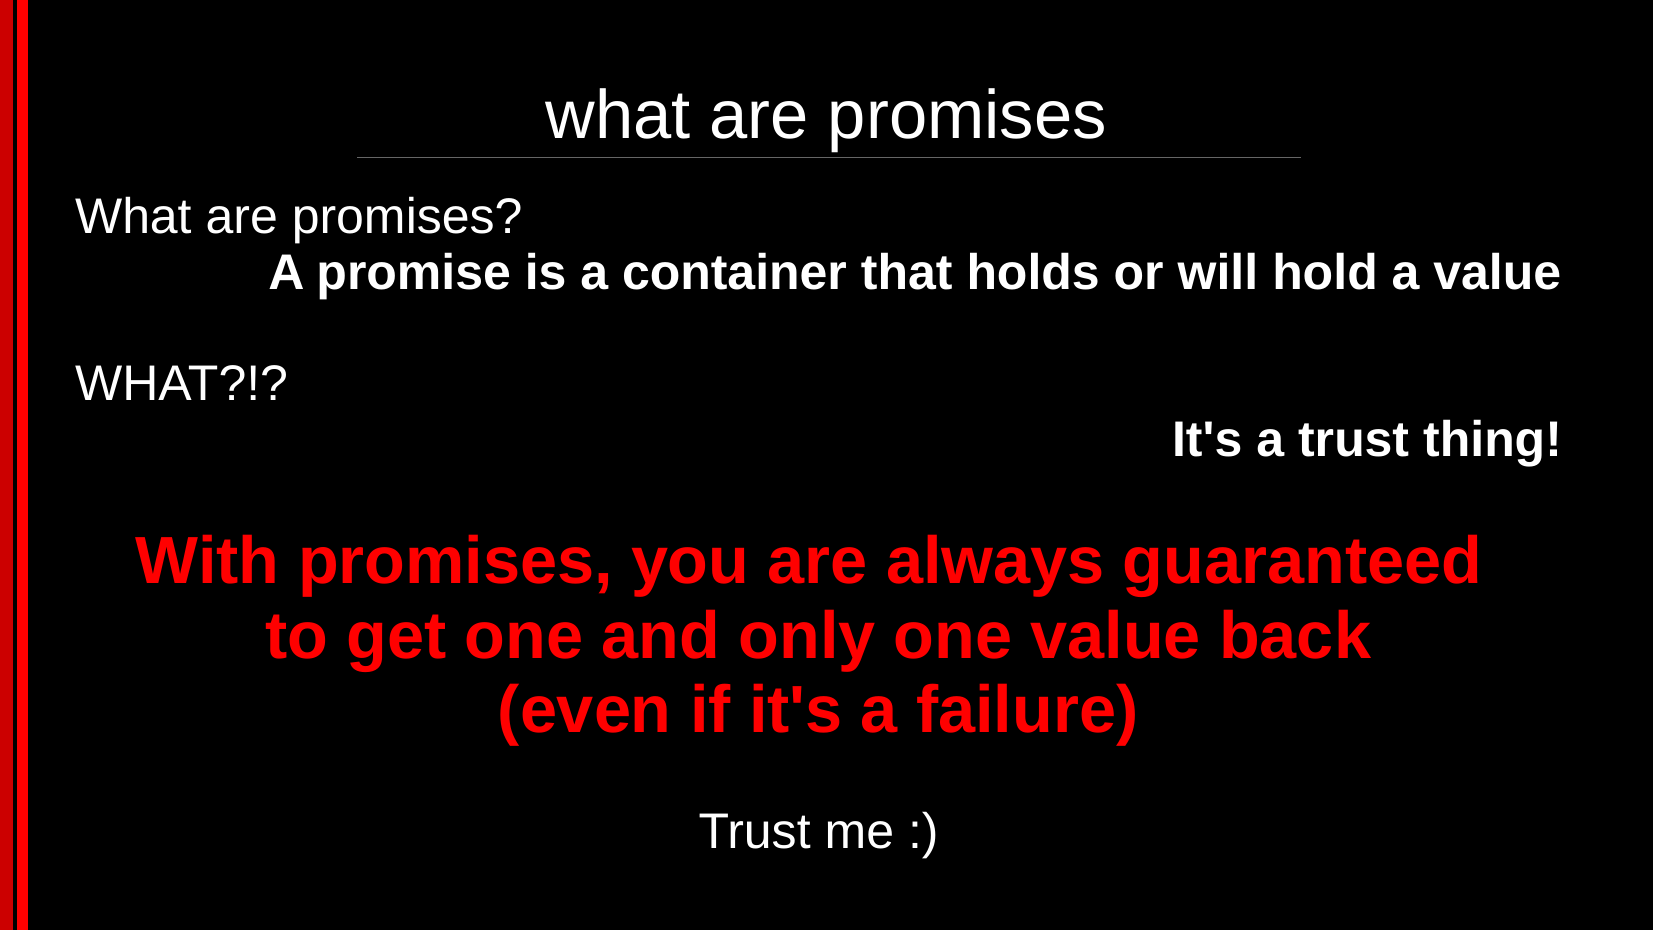

what are promises
# What are promises?
A promise is a container that holds or will hold a value
WHAT?!?
It's a trust thing!
With promises, you are always guaranteed
to get one and only one value back
(even if it's a failure)
Trust me :)